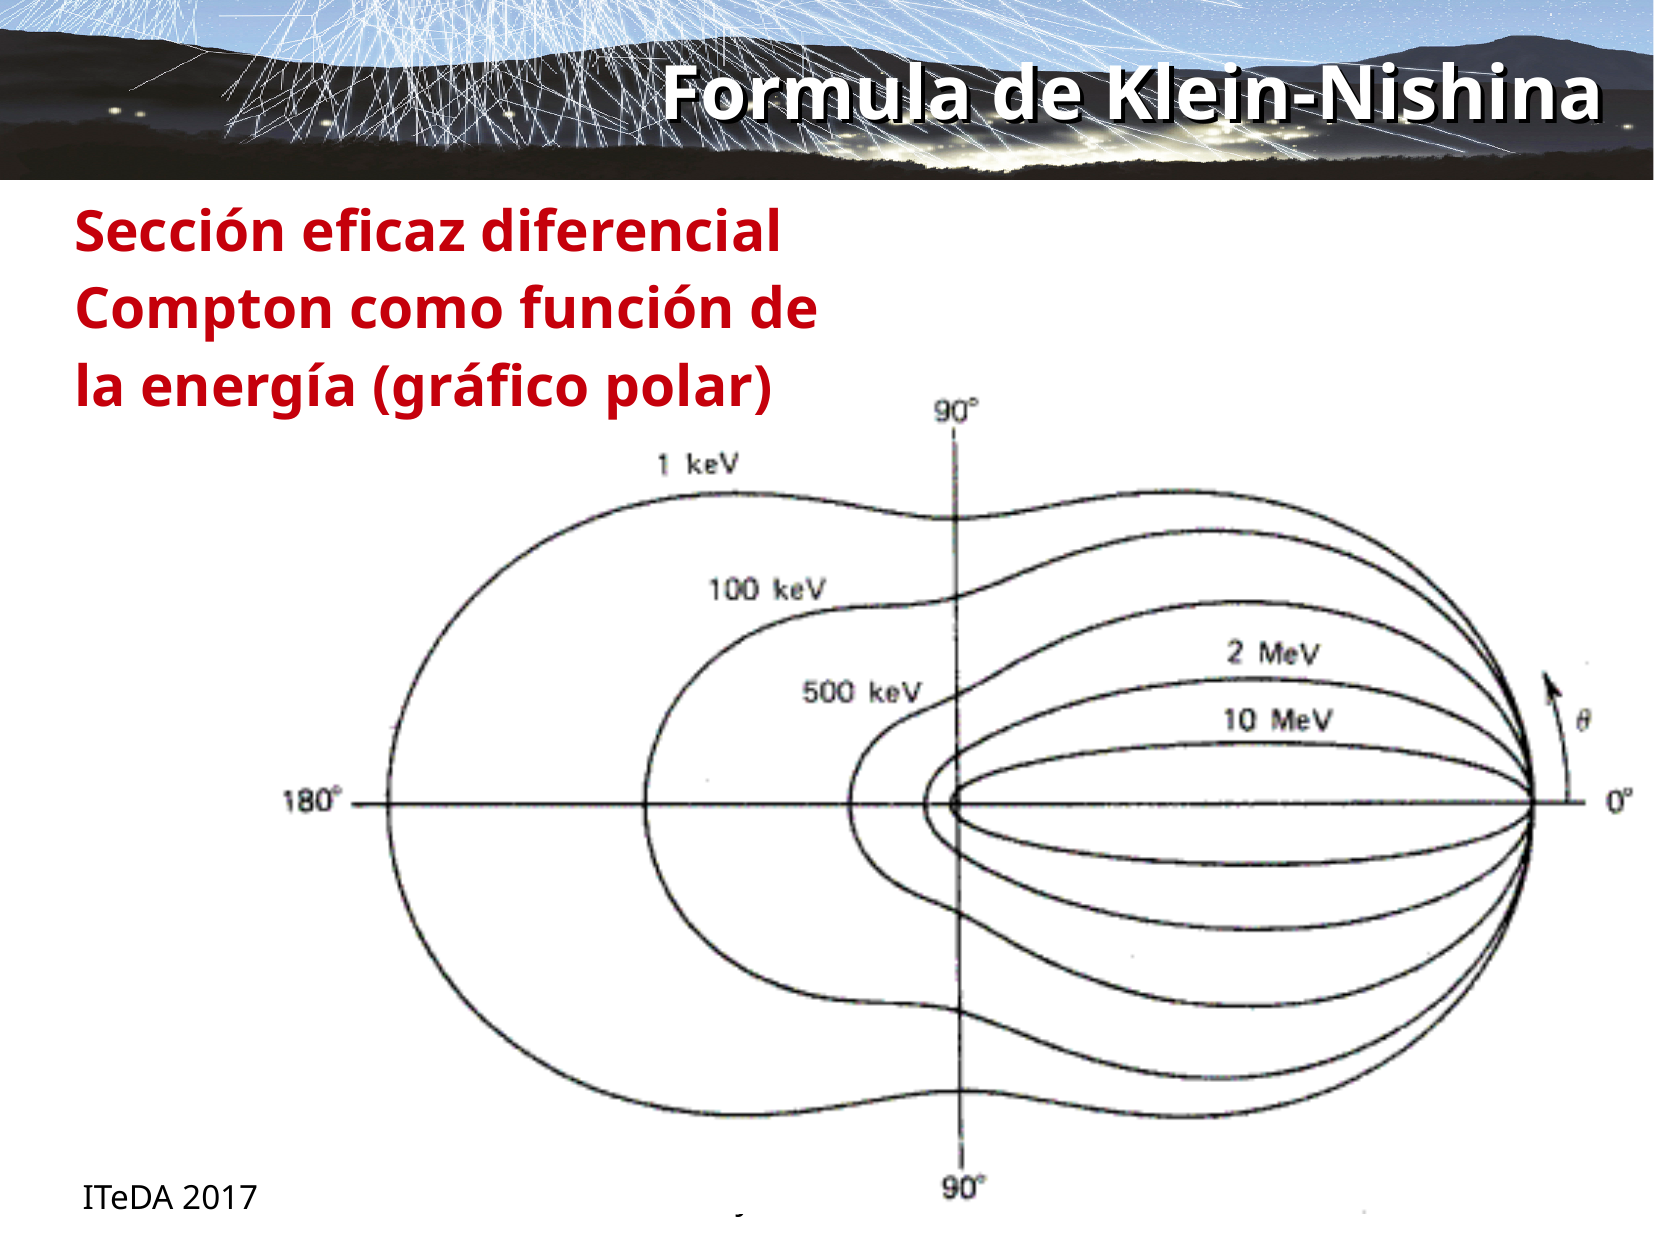

# Formula de Klein-Nishina
Sección eficaz diferencial Compton como función de la energía (gráfico polar)
ITeDA 2017
Asorey - AP - U02 - EAS
19